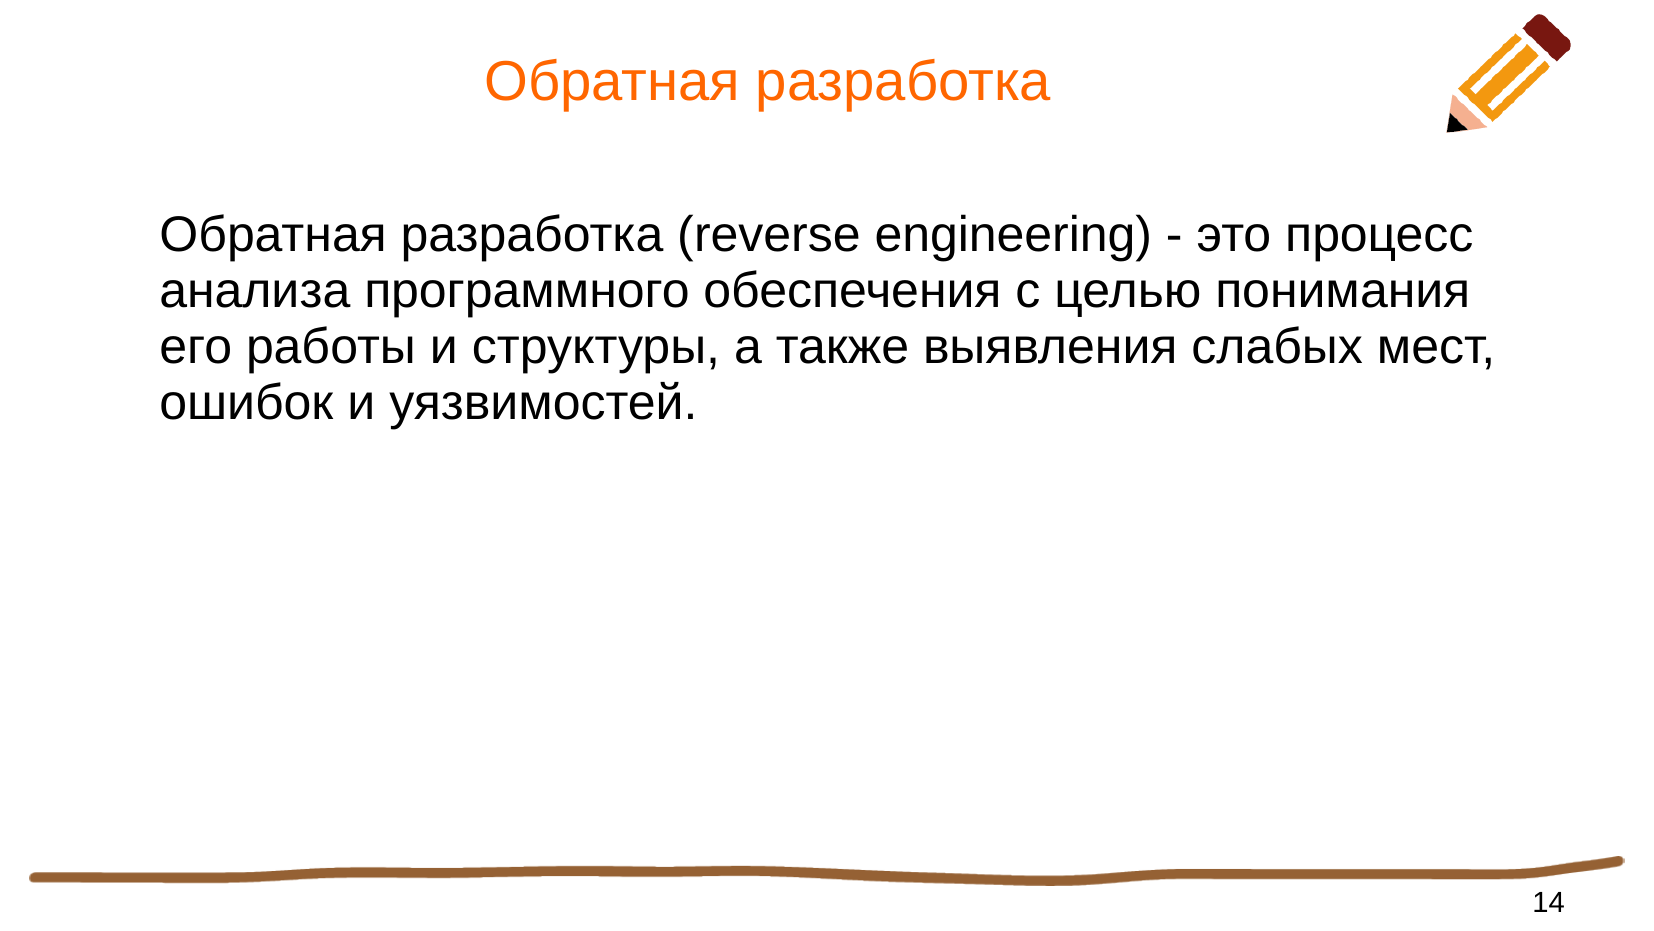

# Обратная разработка
Обратная разработка (reverse engineering) - это процесс анализа программного обеспечения с целью понимания его работы и структуры, а также выявления слабых мест, ошибок и уязвимостей.
14